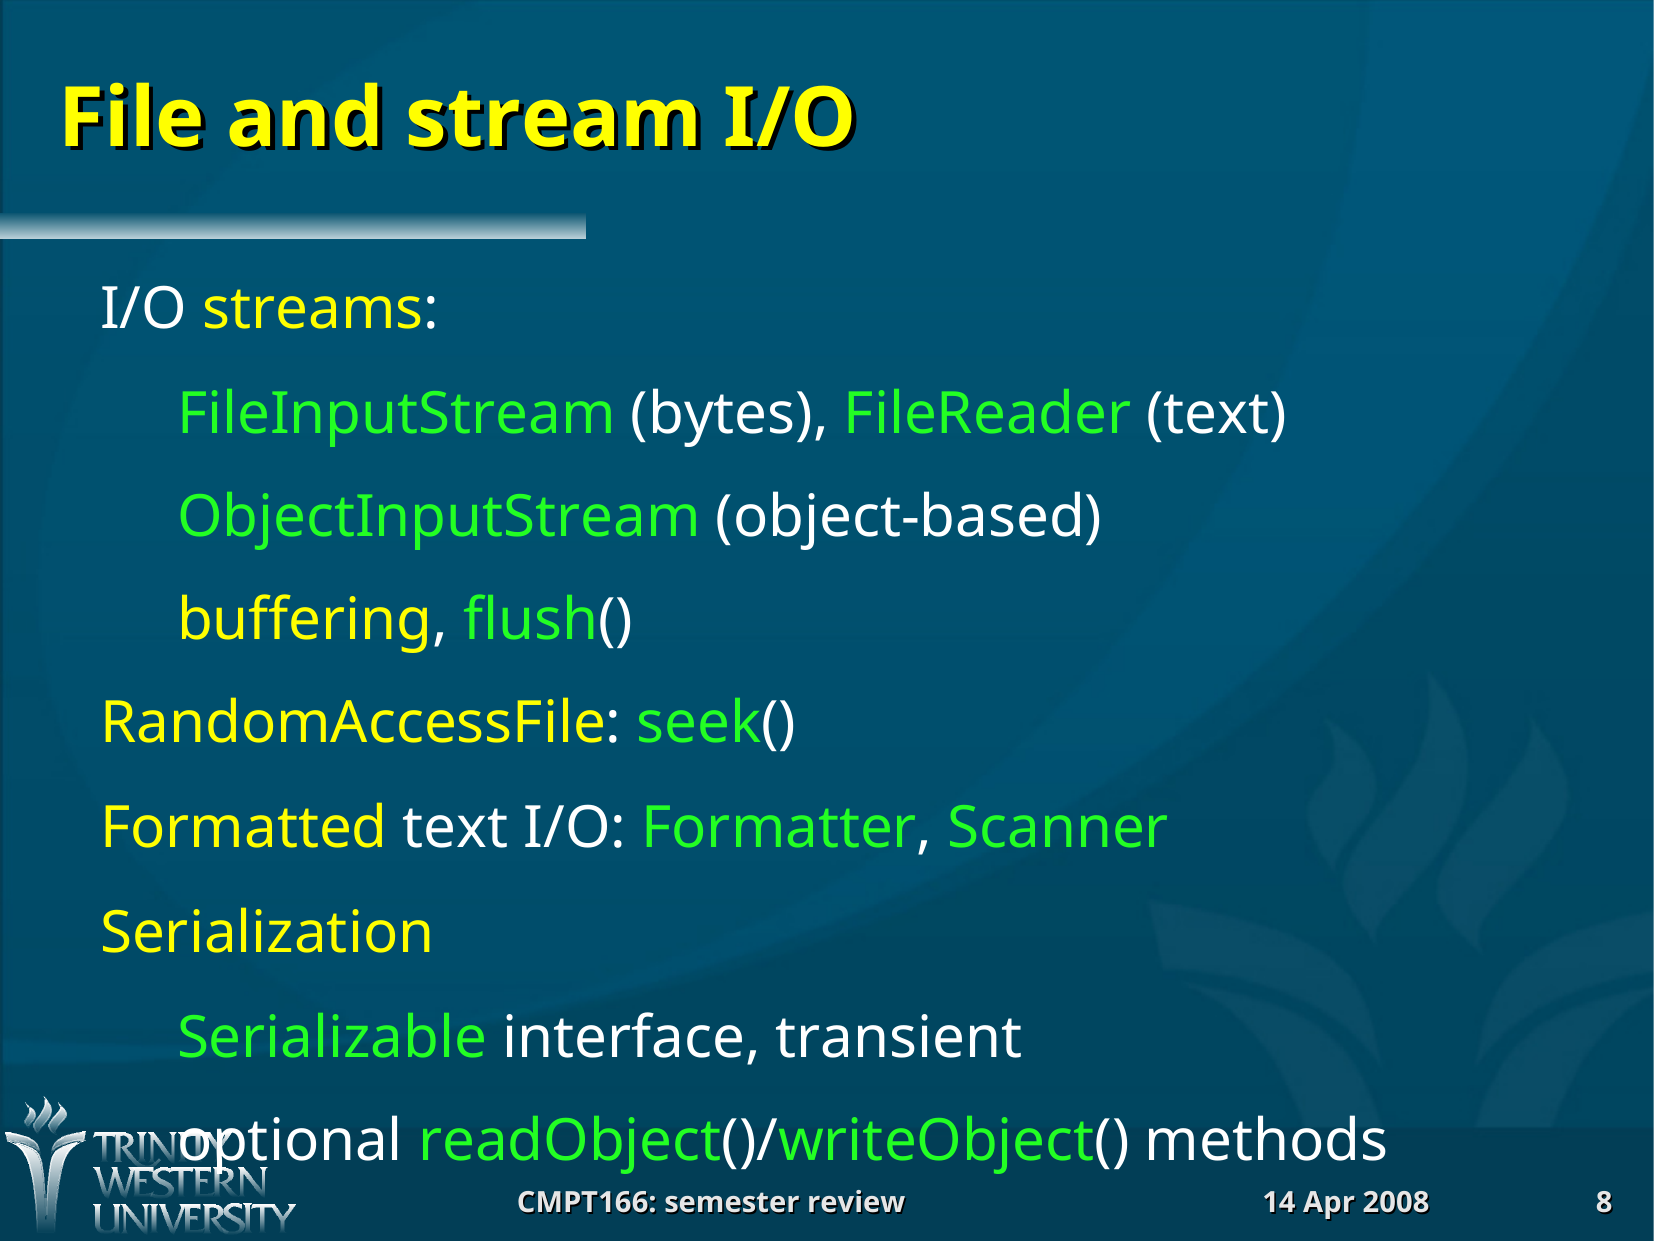

# File and stream I/O
I/O streams:
FileInputStream (bytes), FileReader (text)
ObjectInputStream (object-based)
buffering, flush()
RandomAccessFile: seek()
Formatted text I/O: Formatter, Scanner
Serialization
Serializable interface, transient
optional readObject()/writeObject() methods
CMPT166: semester review
14 Apr 2008
8